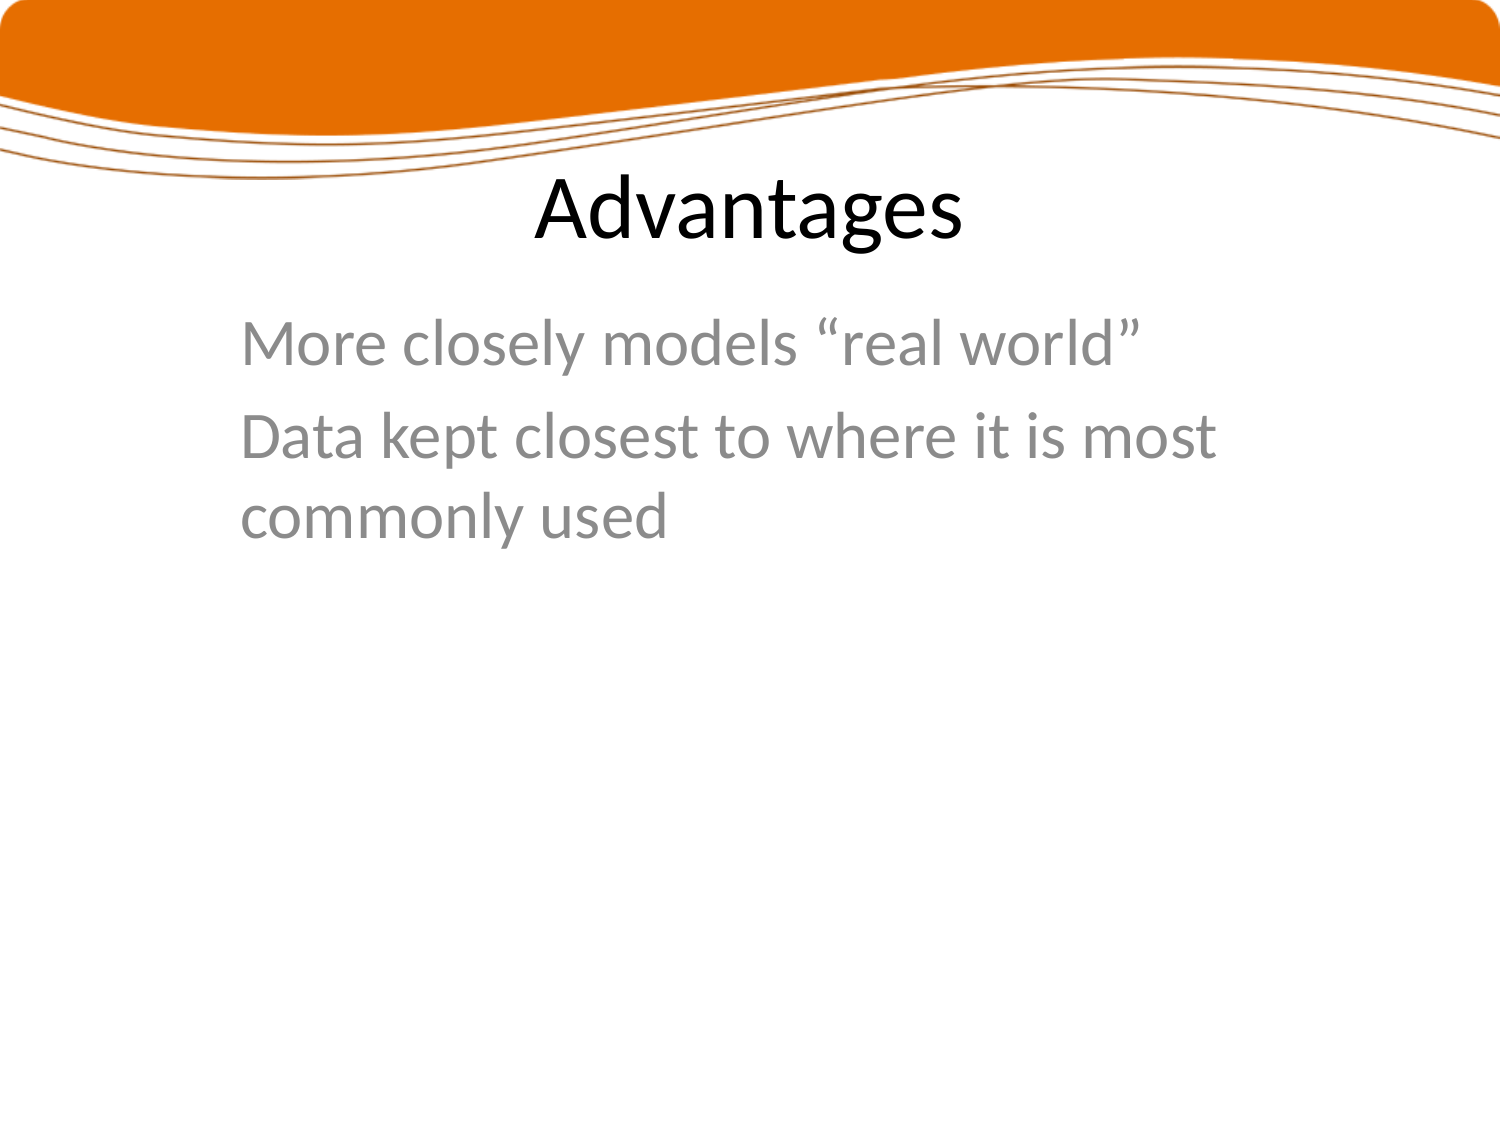

Advantages
# More closely models “real world”
Data kept closest to where it is most commonly used